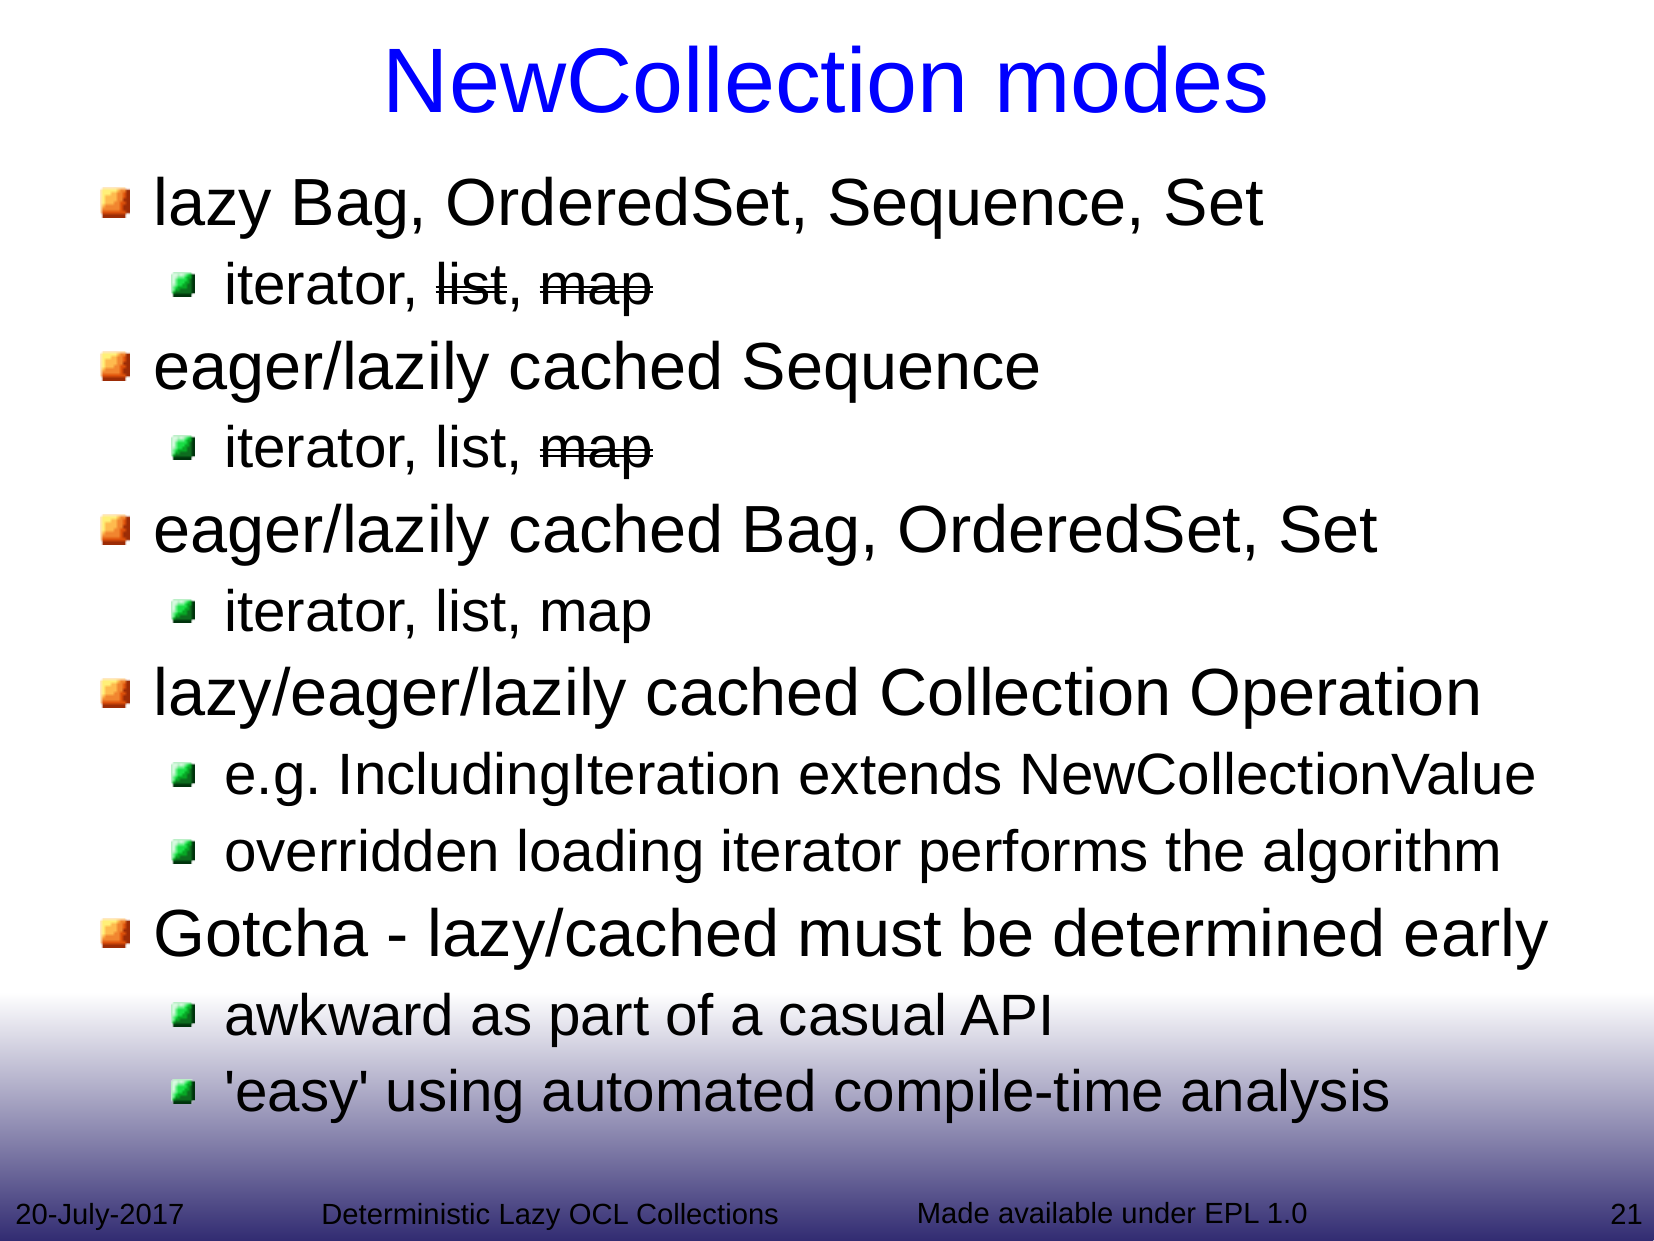

# NewCollection modes
lazy Bag, OrderedSet, Sequence, Set
iterator, list, map
eager/lazily cached Sequence
iterator, list, map
eager/lazily cached Bag, OrderedSet, Set
iterator, list, map
lazy/eager/lazily cached Collection Operation
e.g. IncludingIteration extends NewCollectionValue
overridden loading iterator performs the algorithm
Gotcha - lazy/cached must be determined early
awkward as part of a casual API
'easy' using automated compile-time analysis
20-July-2017
Deterministic Lazy OCL Collections
21